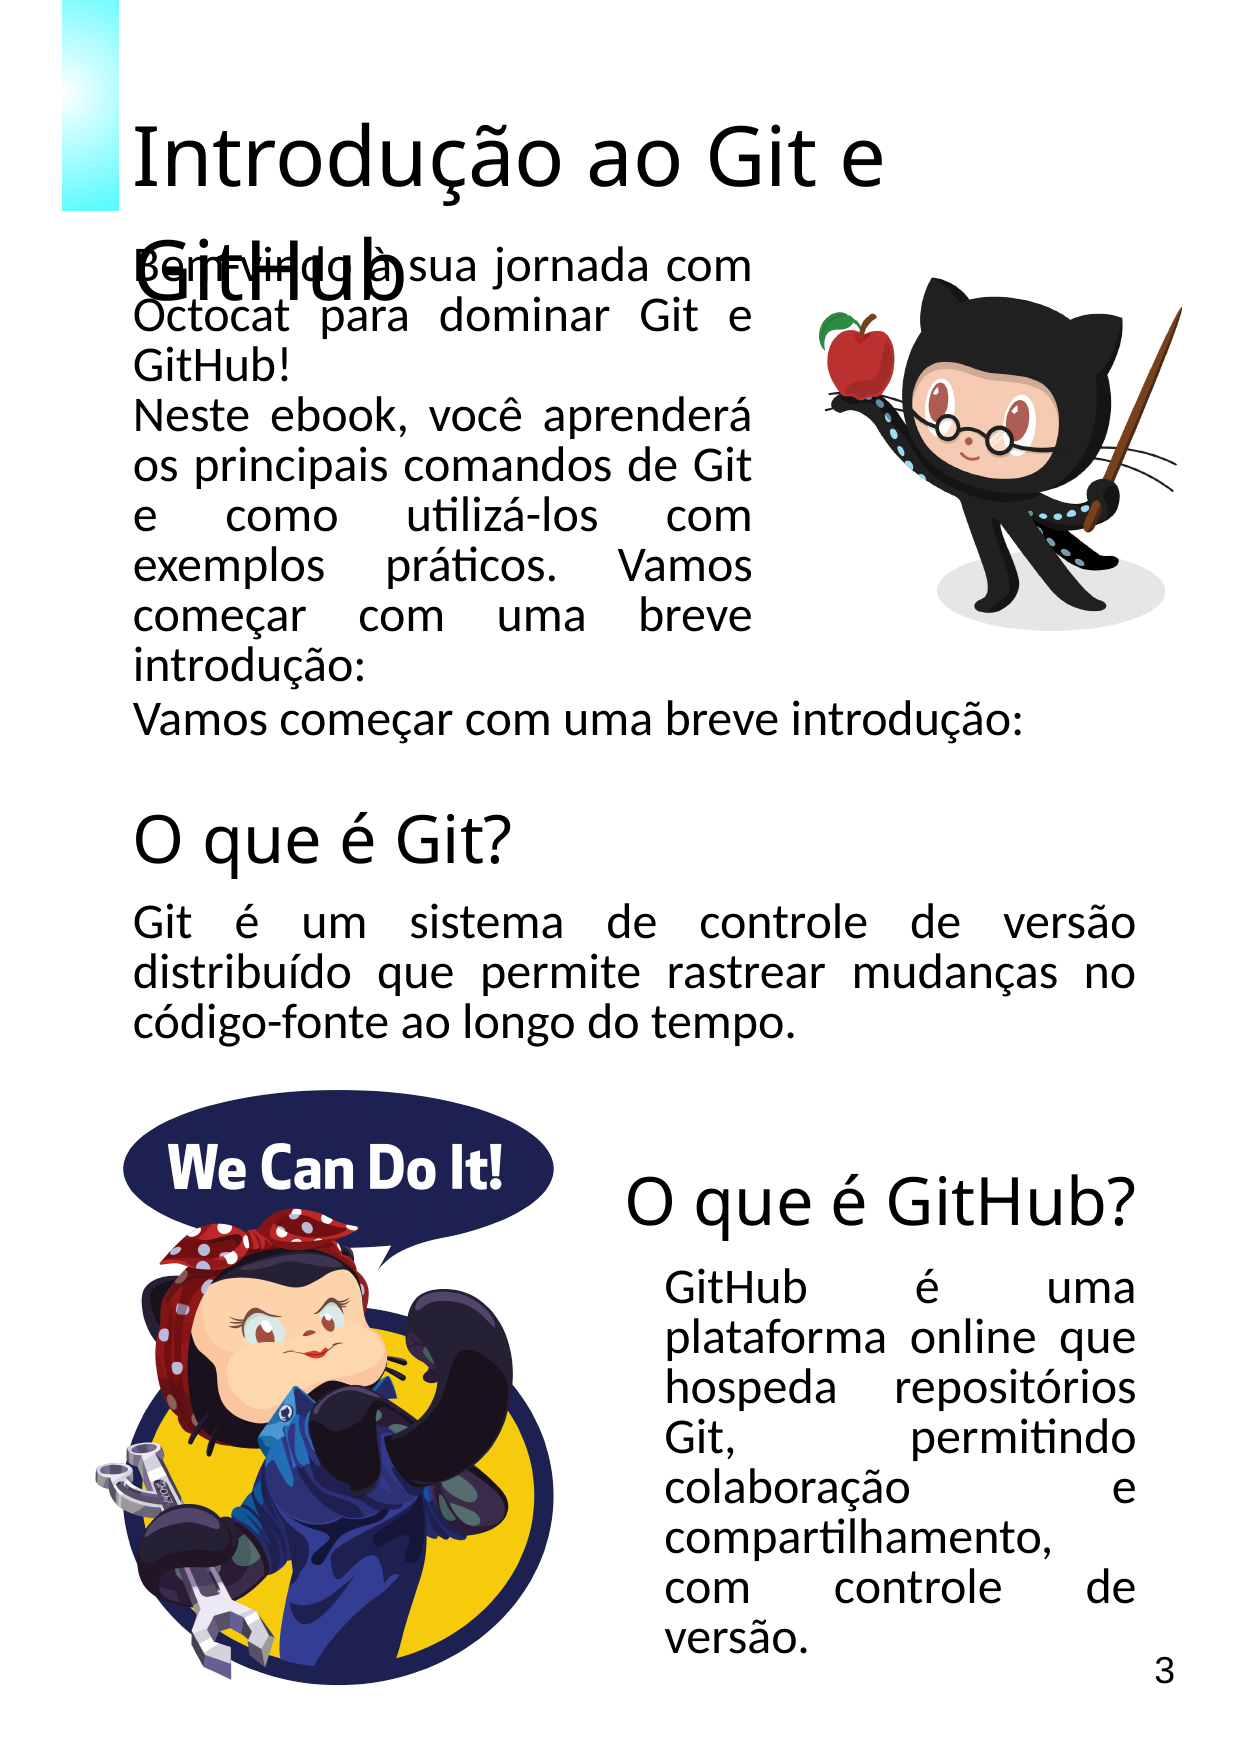

Introdução ao Git e GitHub
Bem-vindo à sua jornada com Octocat para dominar Git e GitHub!
Neste ebook, você aprenderá os principais comandos de Git e como utilizá-los com exemplos práticos. Vamos começar com uma breve introdução:
Vamos começar com uma breve introdução:
O que é Git?
Git é um sistema de controle de versão distribuído que permite rastrear mudanças no código-fonte ao longo do tempo.
O que é GitHub?
GitHub é uma plataforma online que hospeda repositórios Git, permitindo colaboração e compartilhamento, com controle de versão.